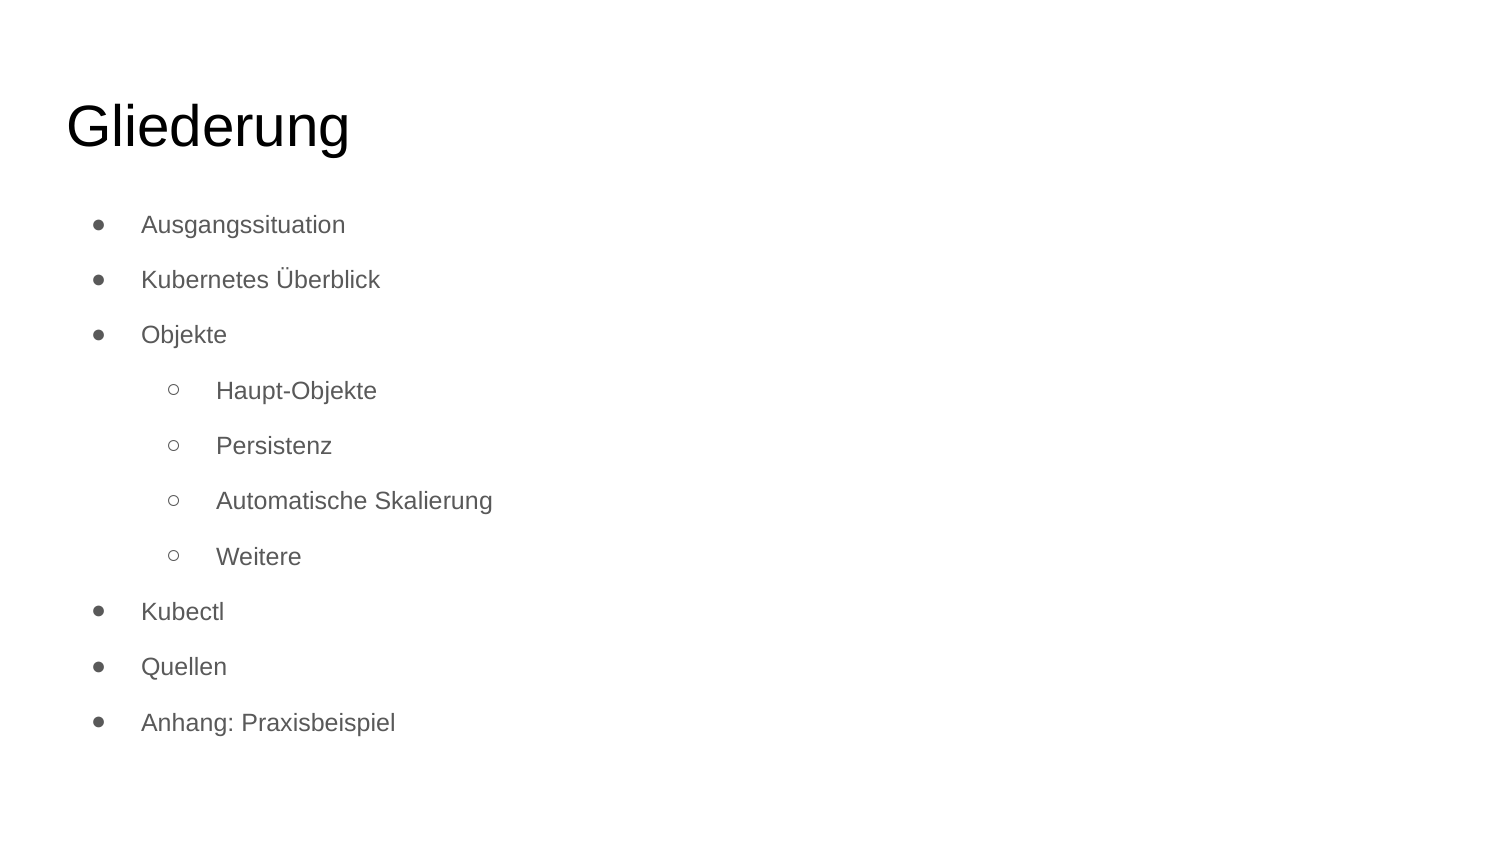

# Gliederung
Ausgangssituation
Kubernetes Überblick
Objekte
Haupt-Objekte
Persistenz
Automatische Skalierung
Weitere
Kubectl
Quellen
Anhang: Praxisbeispiel